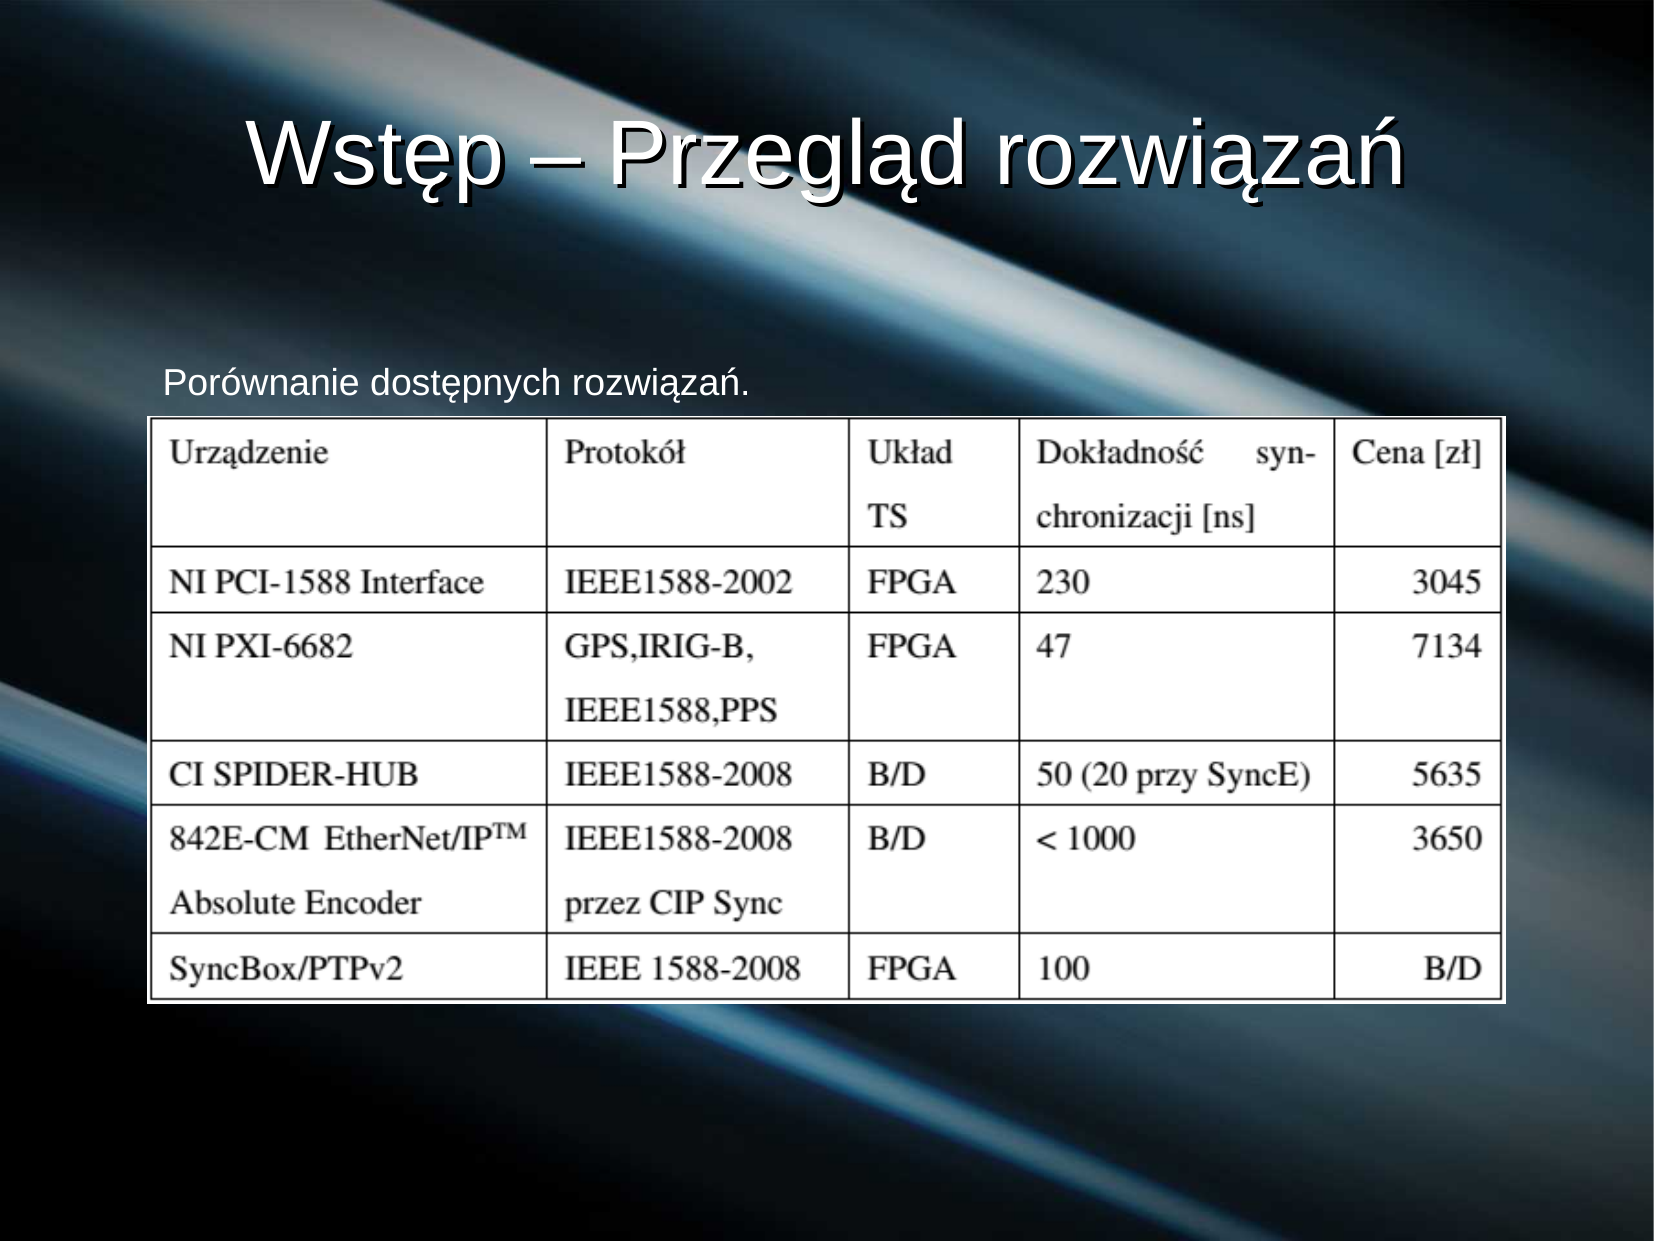

# Wstęp – Przegląd rozwiązań
Porównanie dostępnych rozwiązań.